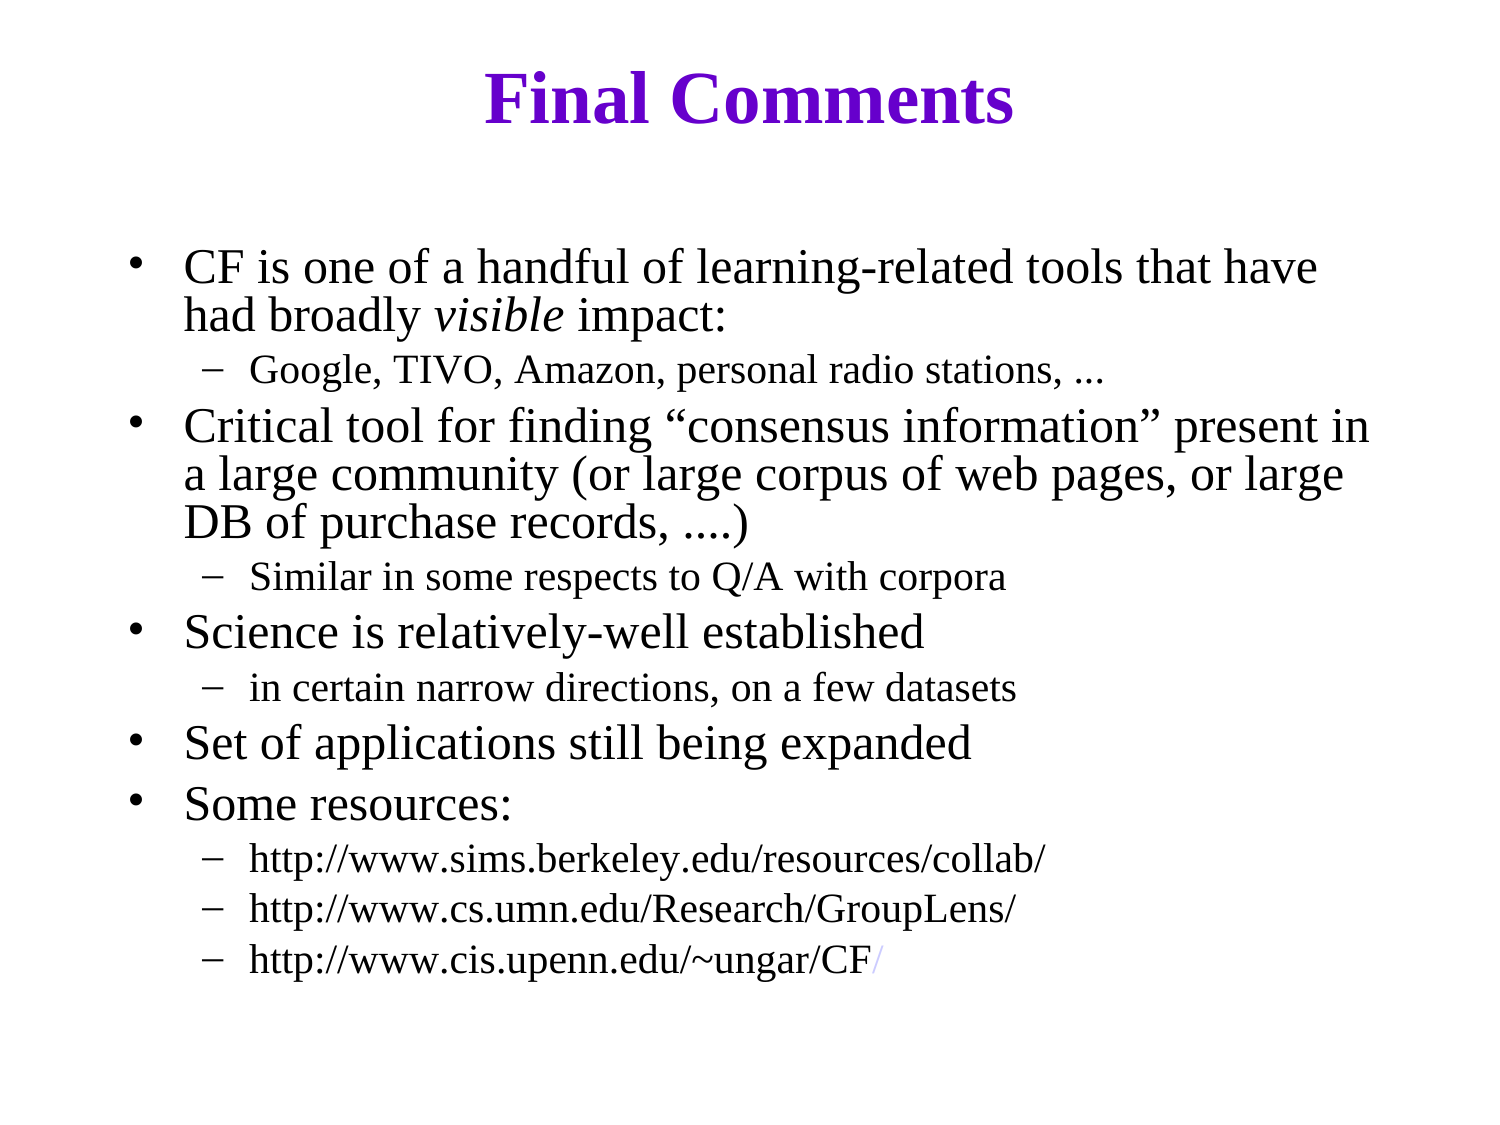

# Final Comments
CF is one of a handful of learning-related tools that have had broadly visible impact:
Google, TIVO, Amazon, personal radio stations, ...
Critical tool for finding “consensus information” present in a large community (or large corpus of web pages, or large DB of purchase records, ....)
Similar in some respects to Q/A with corpora
Science is relatively-well established
in certain narrow directions, on a few datasets
Set of applications still being expanded
Some resources:
http://www.sims.berkeley.edu/resources/collab/
http://www.cs.umn.edu/Research/GroupLens/
http://www.cis.upenn.edu/~ungar/CF/